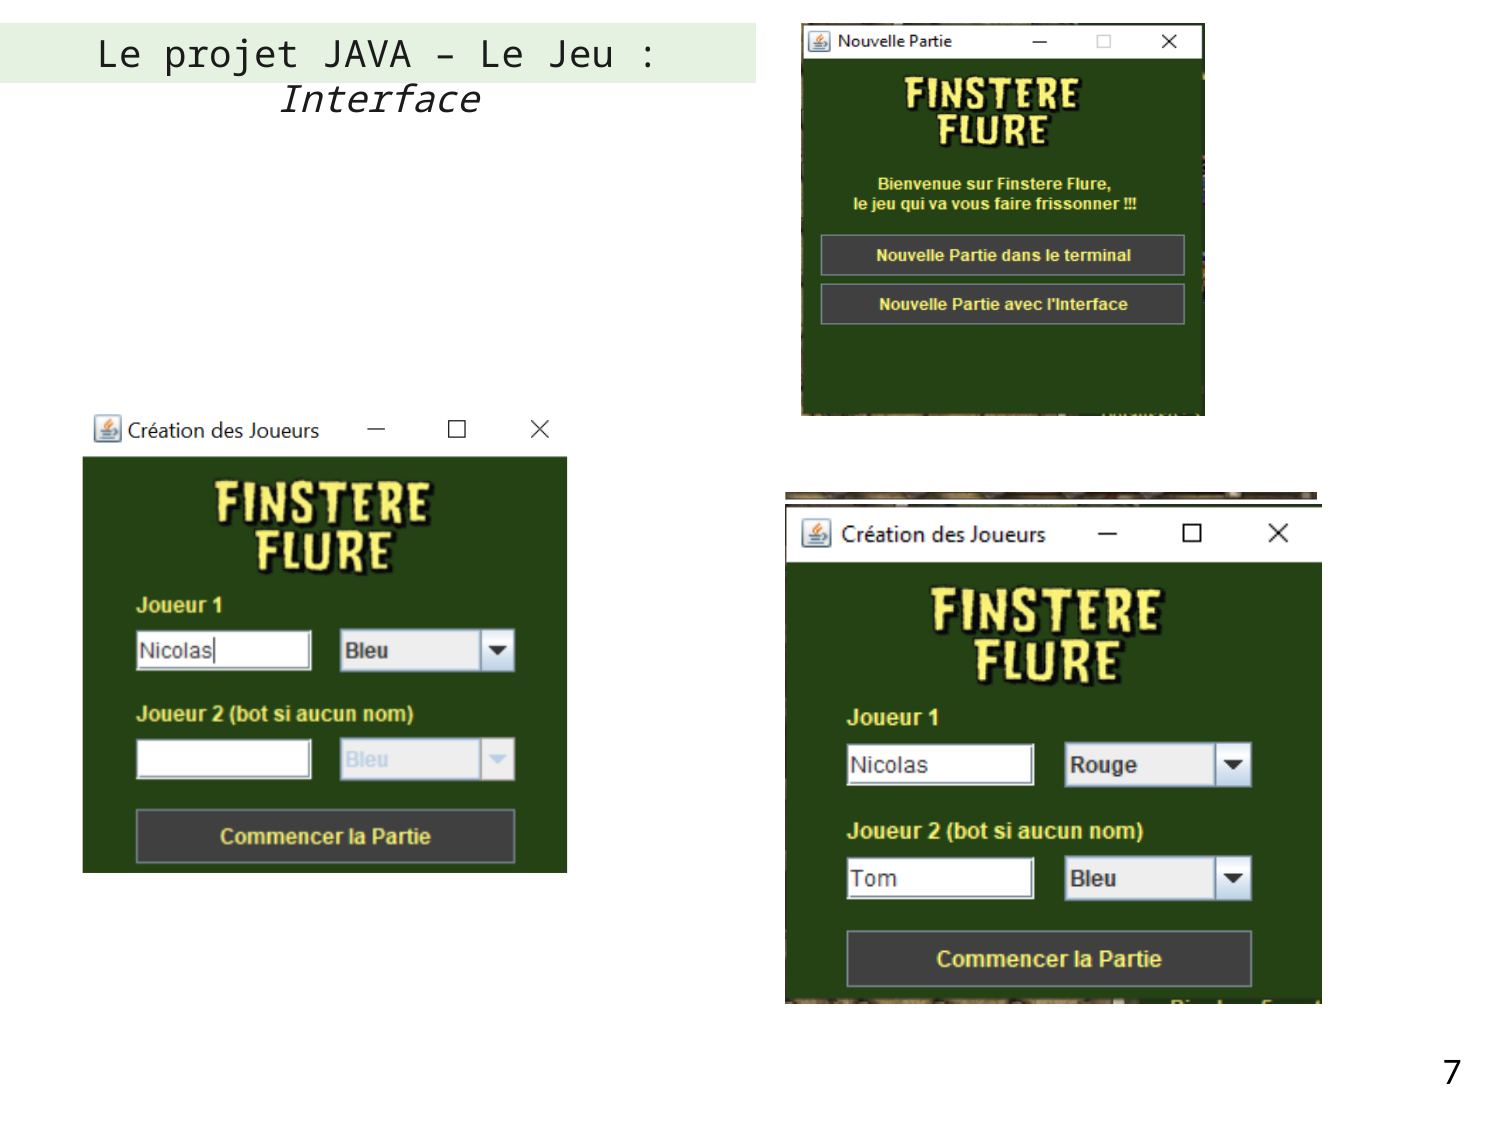

Le projet JAVA – Le Jeu : Interface